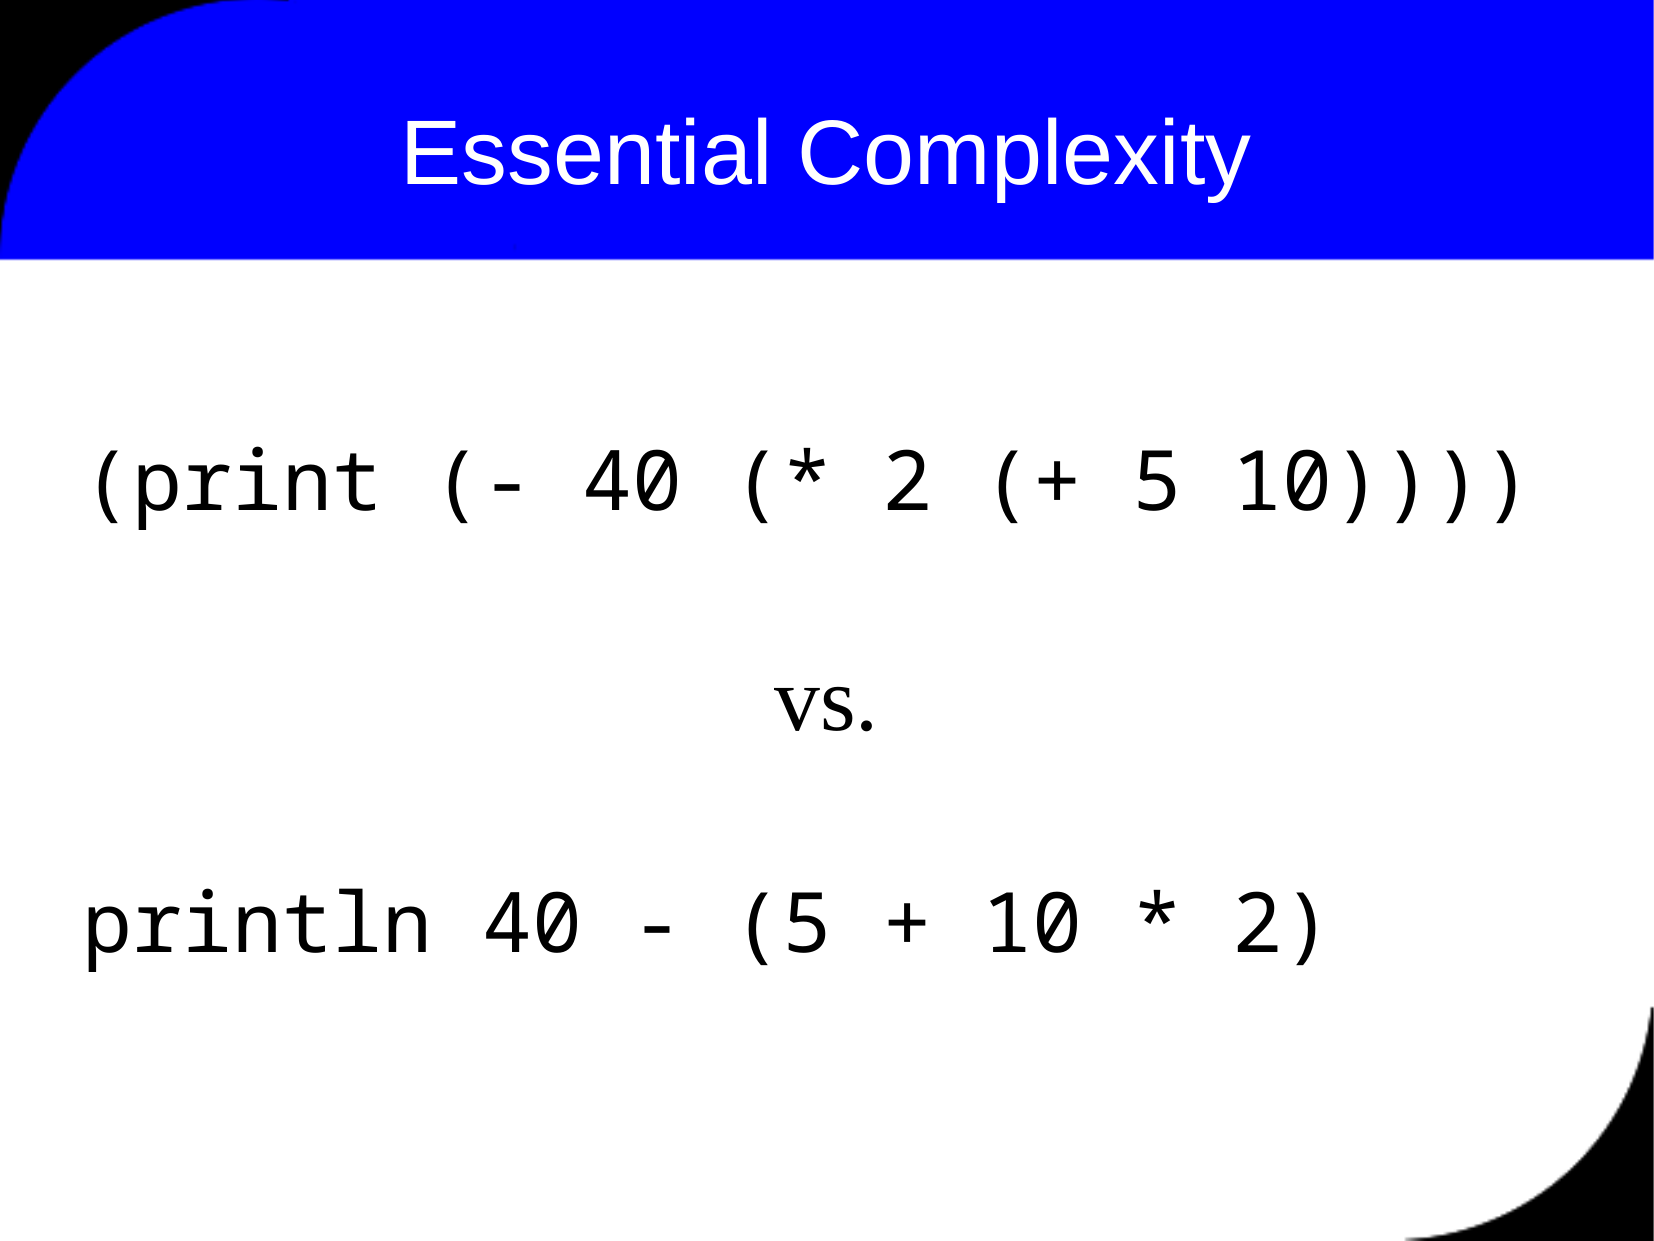

# Essential Complexity
(print (- 40 (* 2 (+ 5 10))))
vs.
println 40 - (5 + 10 * 2)